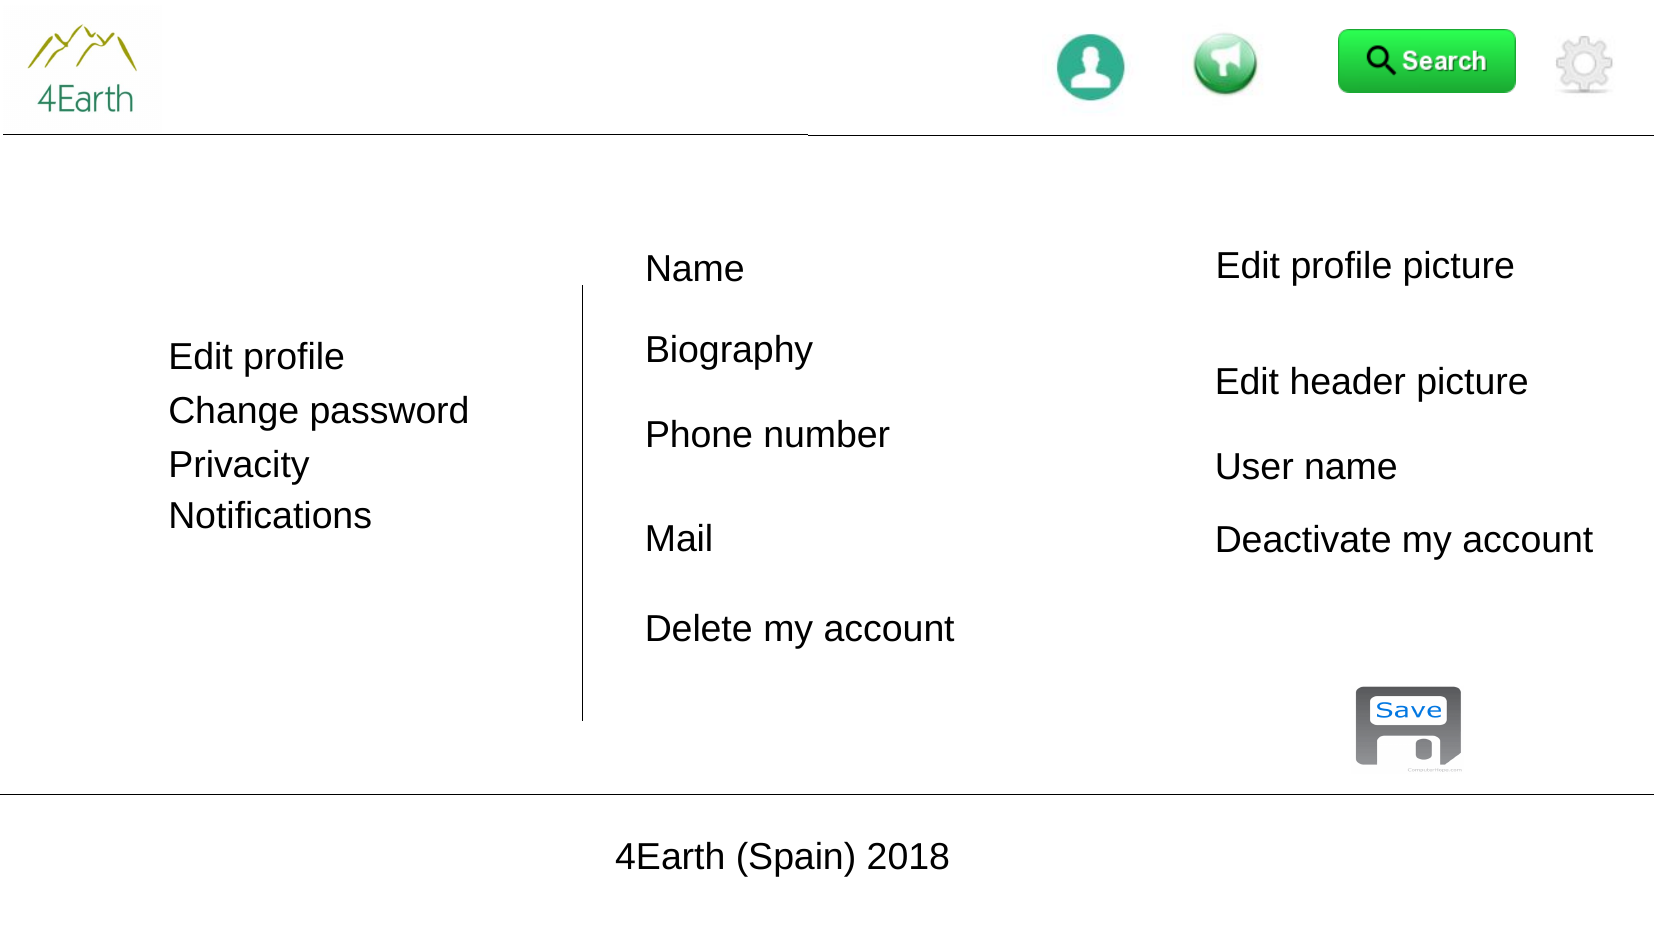

Edit profile picture
Name
Biography
Edit profile
Edit header picture
Change password
Phone number
Privacity
User name
Notifications
Mail
Deactivate my account
Delete my account
		4Earth (Spain) 2018